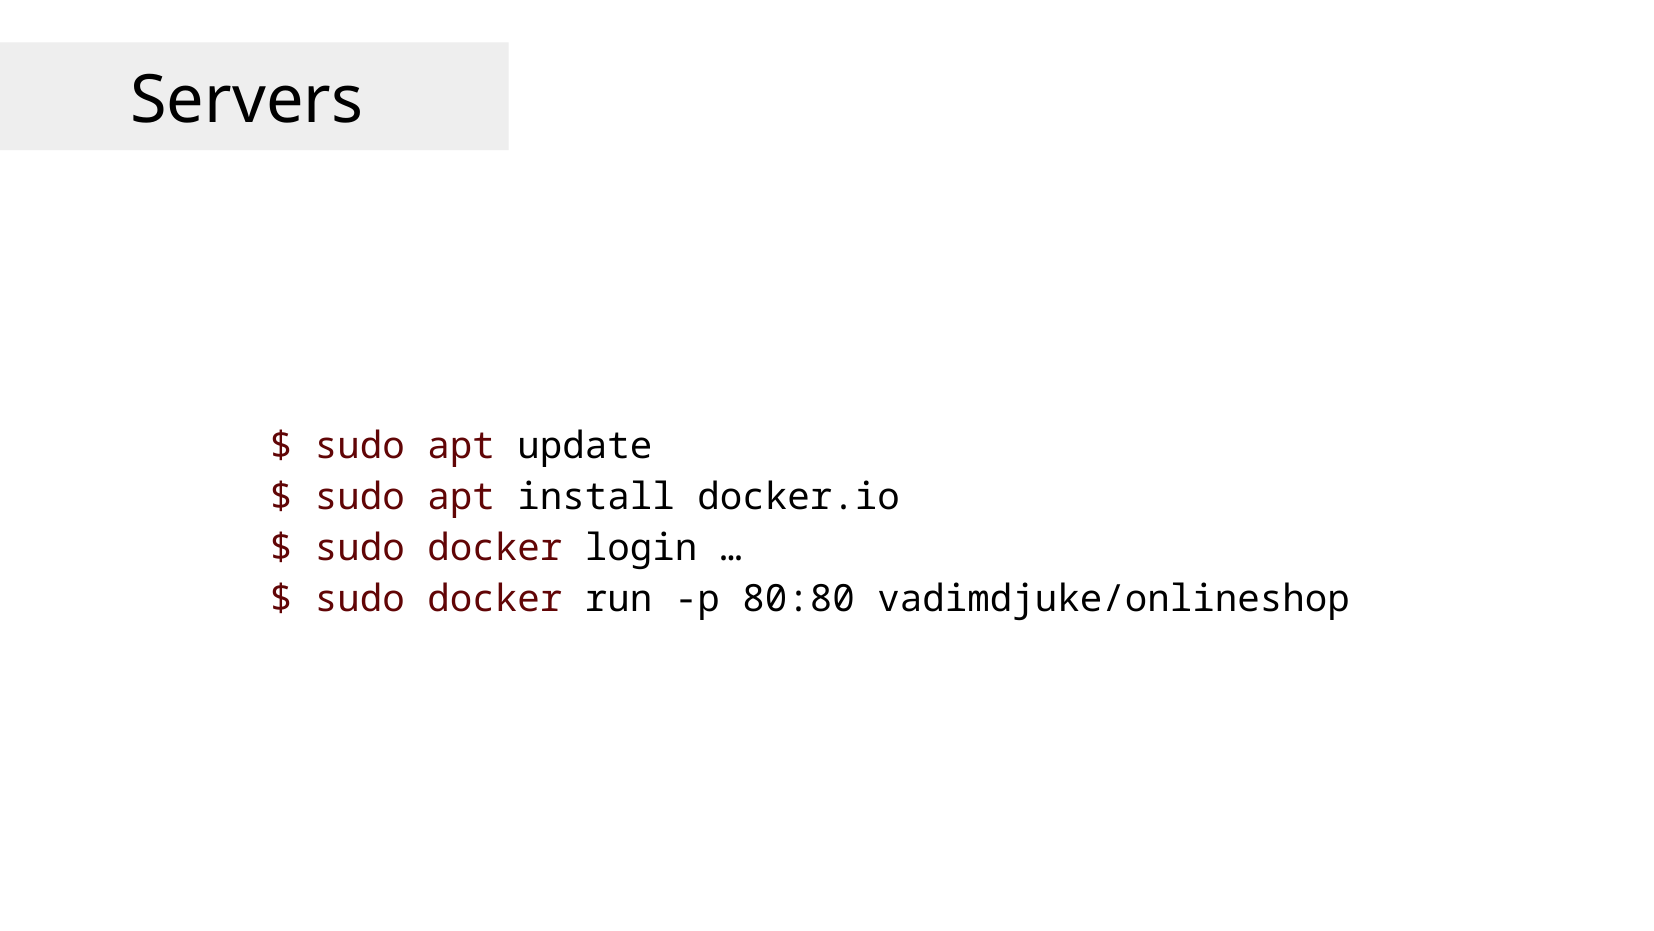

# Servers
$ sudo apt update
$ sudo apt install docker.io
$ sudo docker login …
$ sudo docker run -p 80:80 vadimdjuke/onlineshop